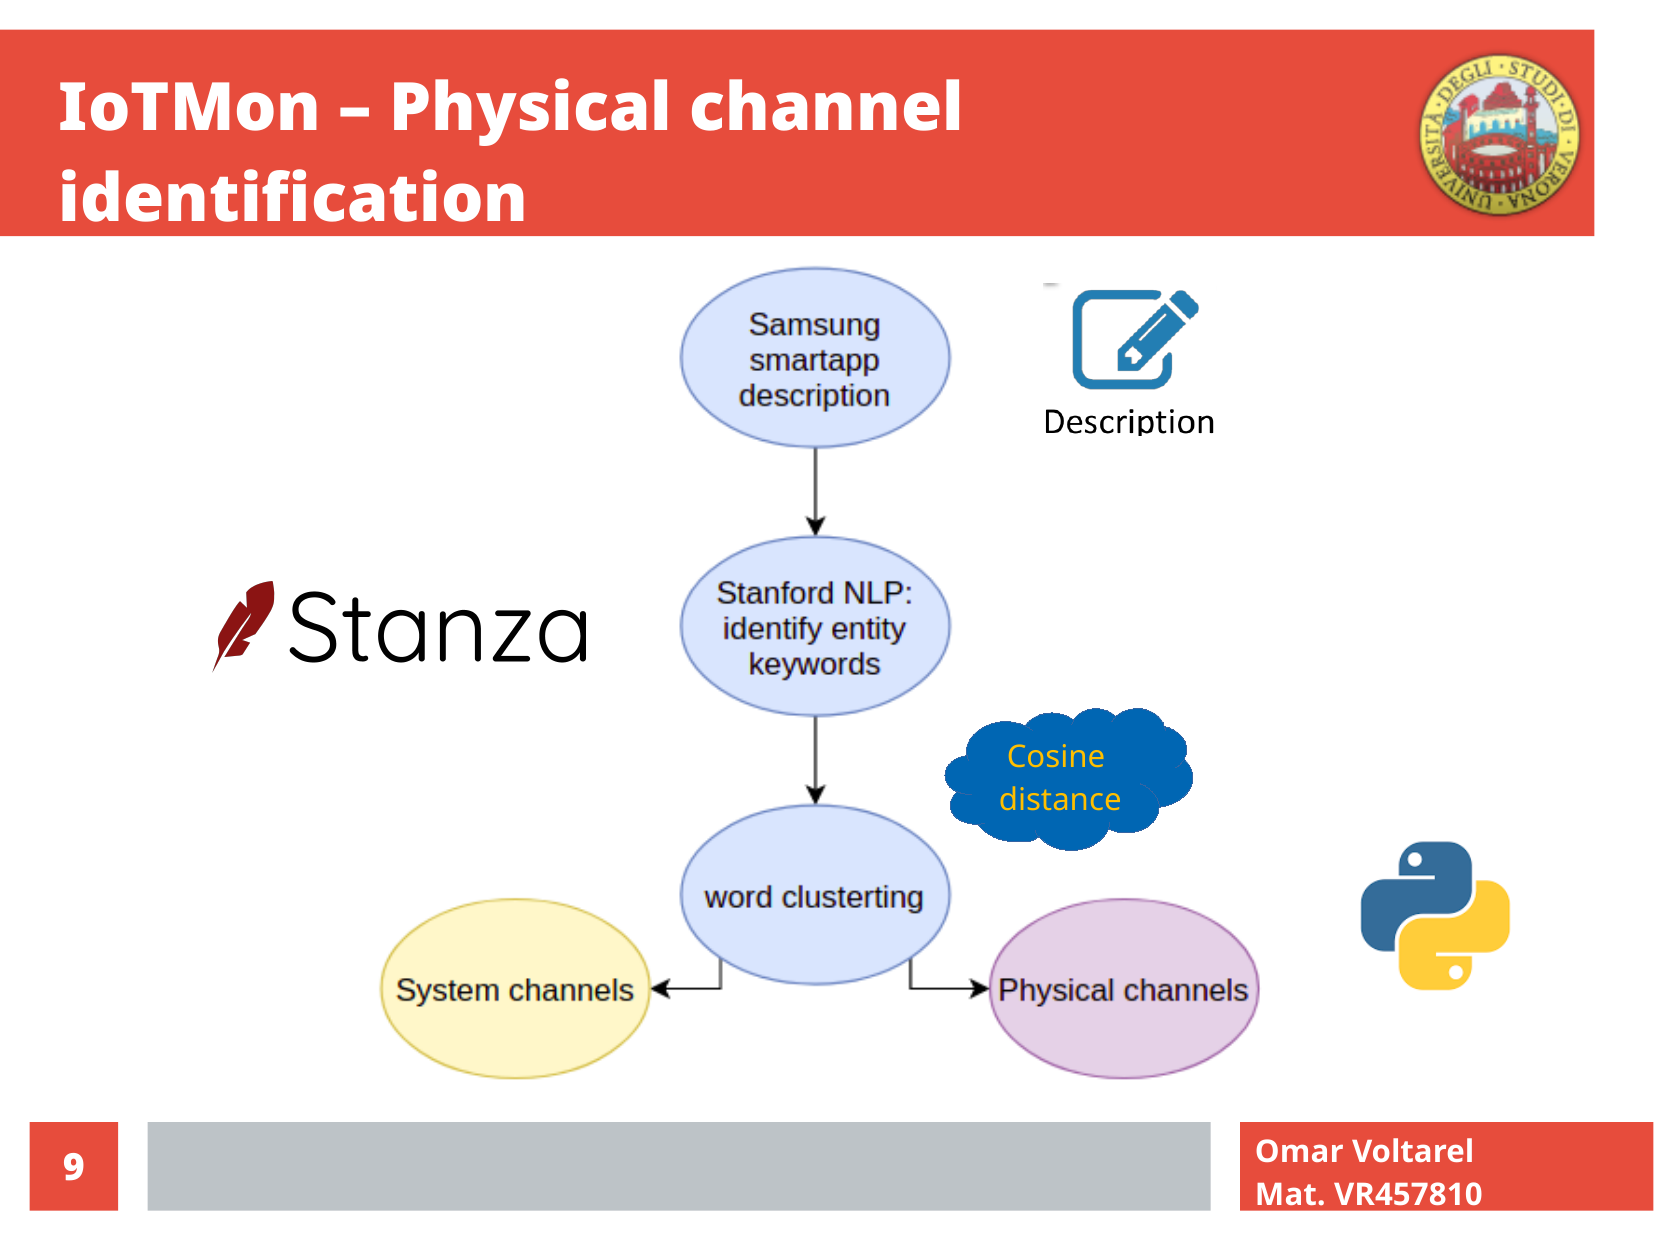

# IoTMon – Physical channel identification
Cosine
distance
9
Omar Voltarel
Mat. VR457810